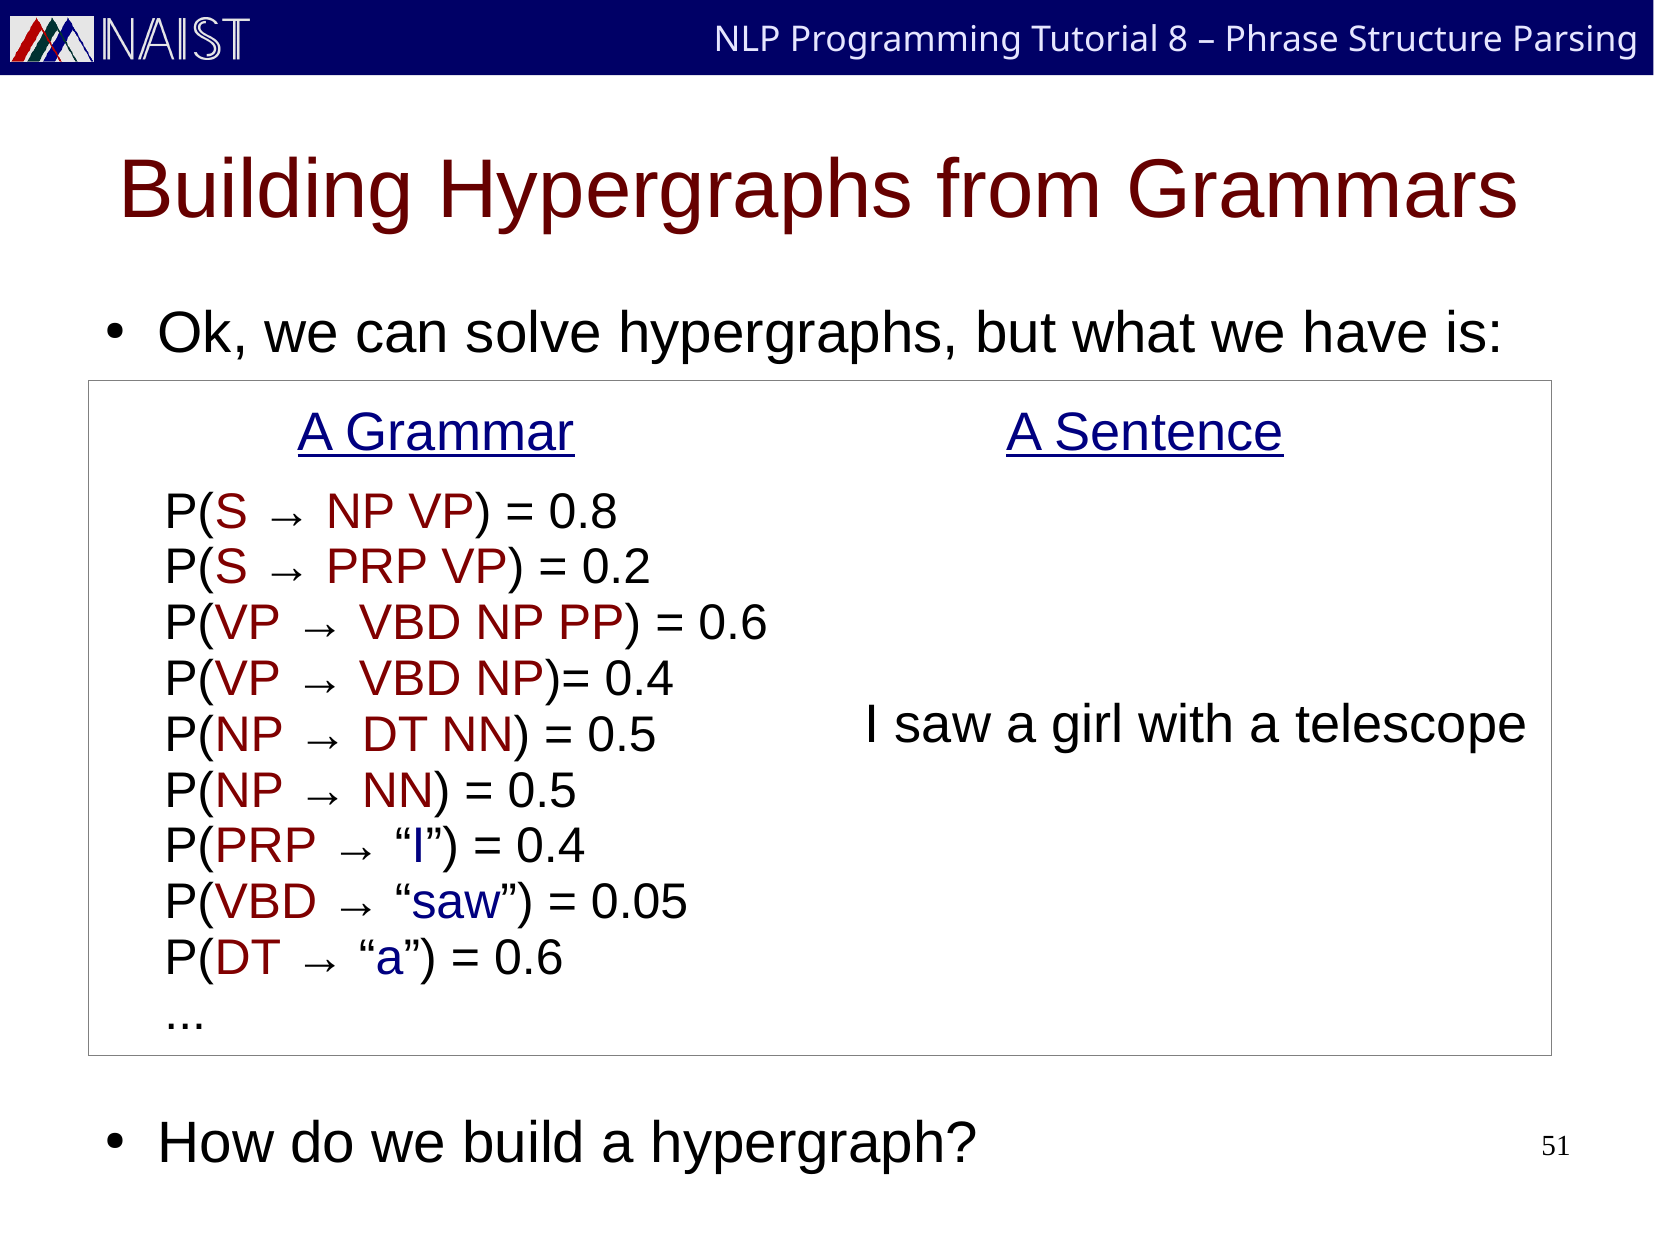

# Building Hypergraphs from Grammars
Ok, we can solve hypergraphs, but what we have is:
How do we build a hypergraph?
A Grammar
A Sentence
P(S → NP VP) = 0.8
P(S → PRP VP) = 0.2
P(VP → VBD NP PP) = 0.6
P(VP → VBD NP)= 0.4
P(NP → DT NN) = 0.5
P(NP → NN) = 0.5
P(PRP → “I”) = 0.4
P(VBD → “saw”) = 0.05
P(DT → “a”) = 0.6
...
I saw a girl with a telescope
51